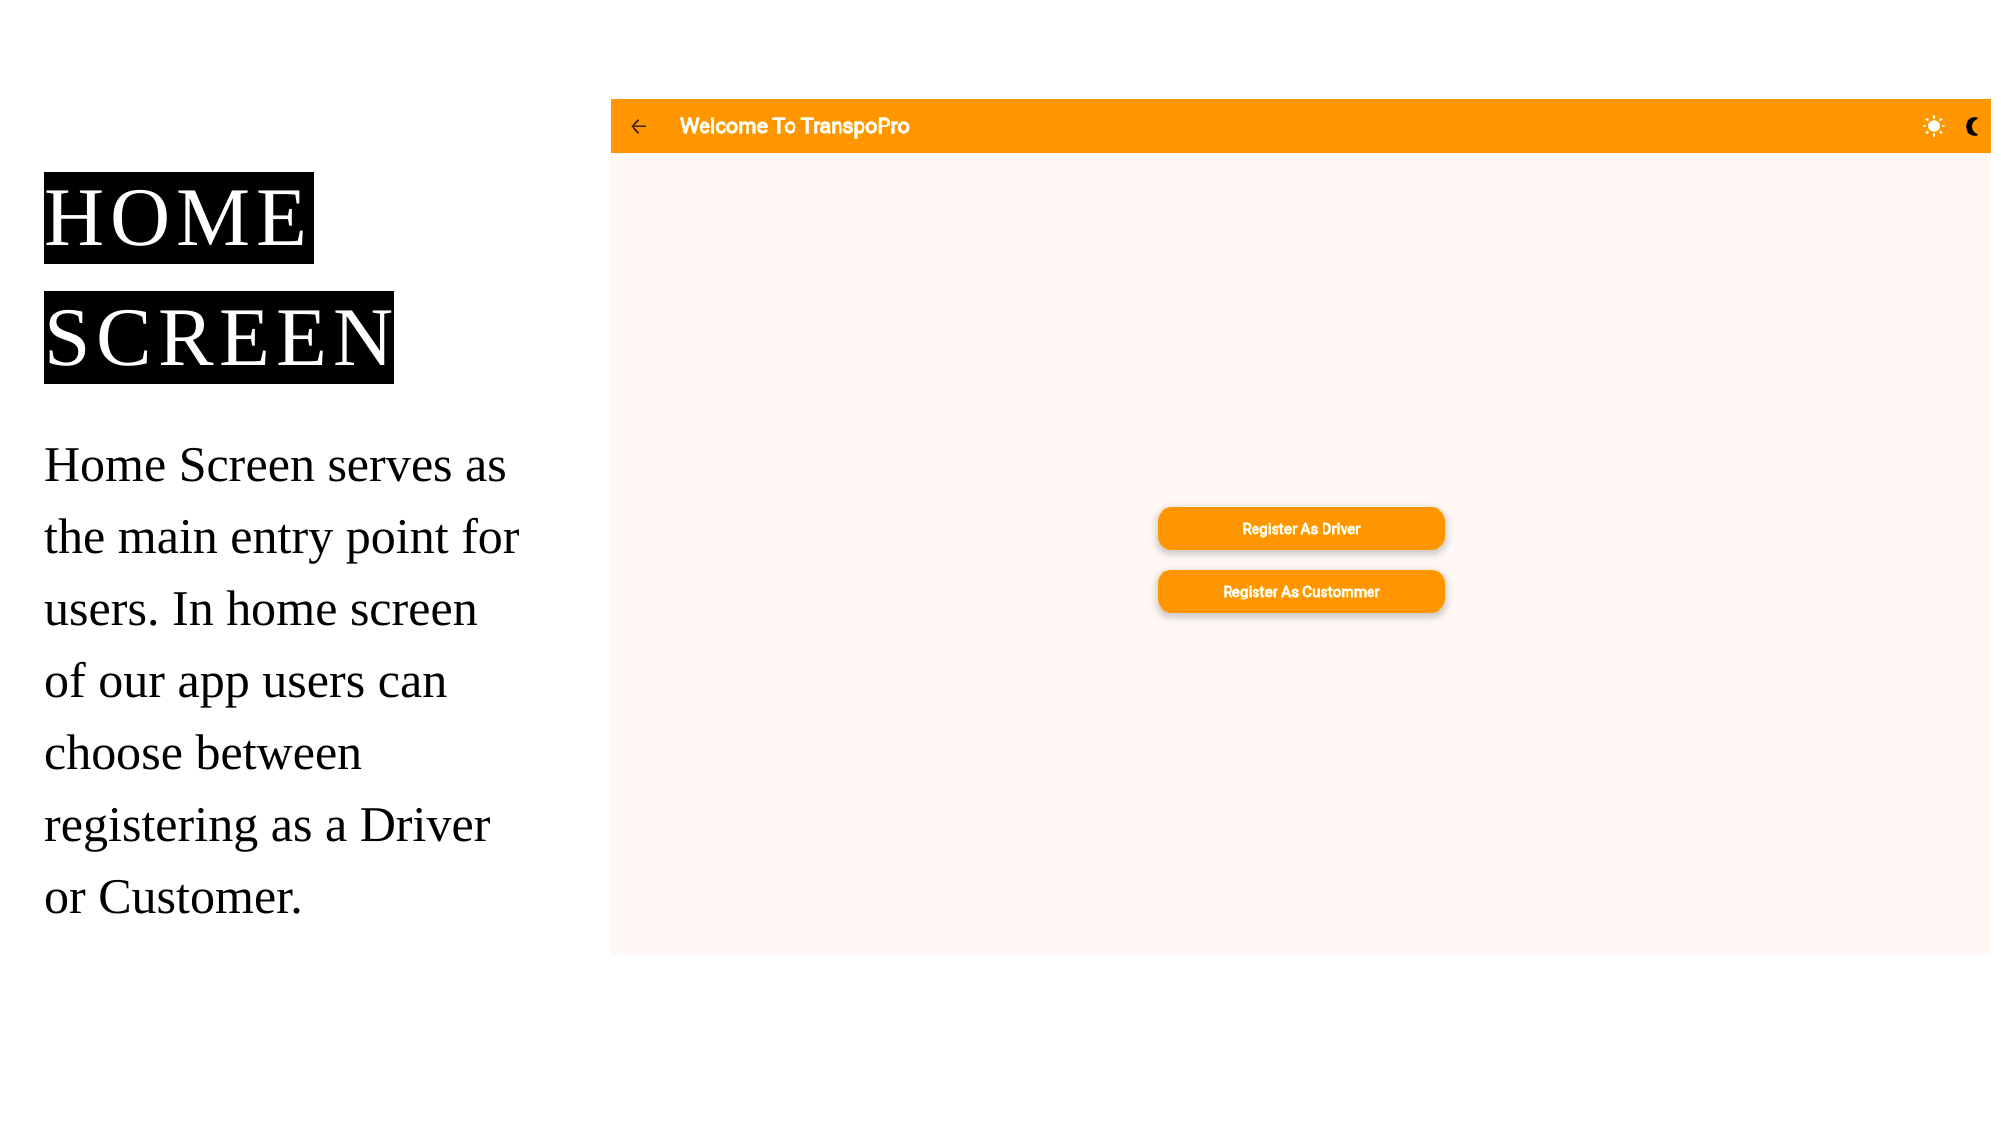

# Home screen
Home Screen serves as the main entry point for users. In home screen of our app users can choose between registering as a Driver or Customer.